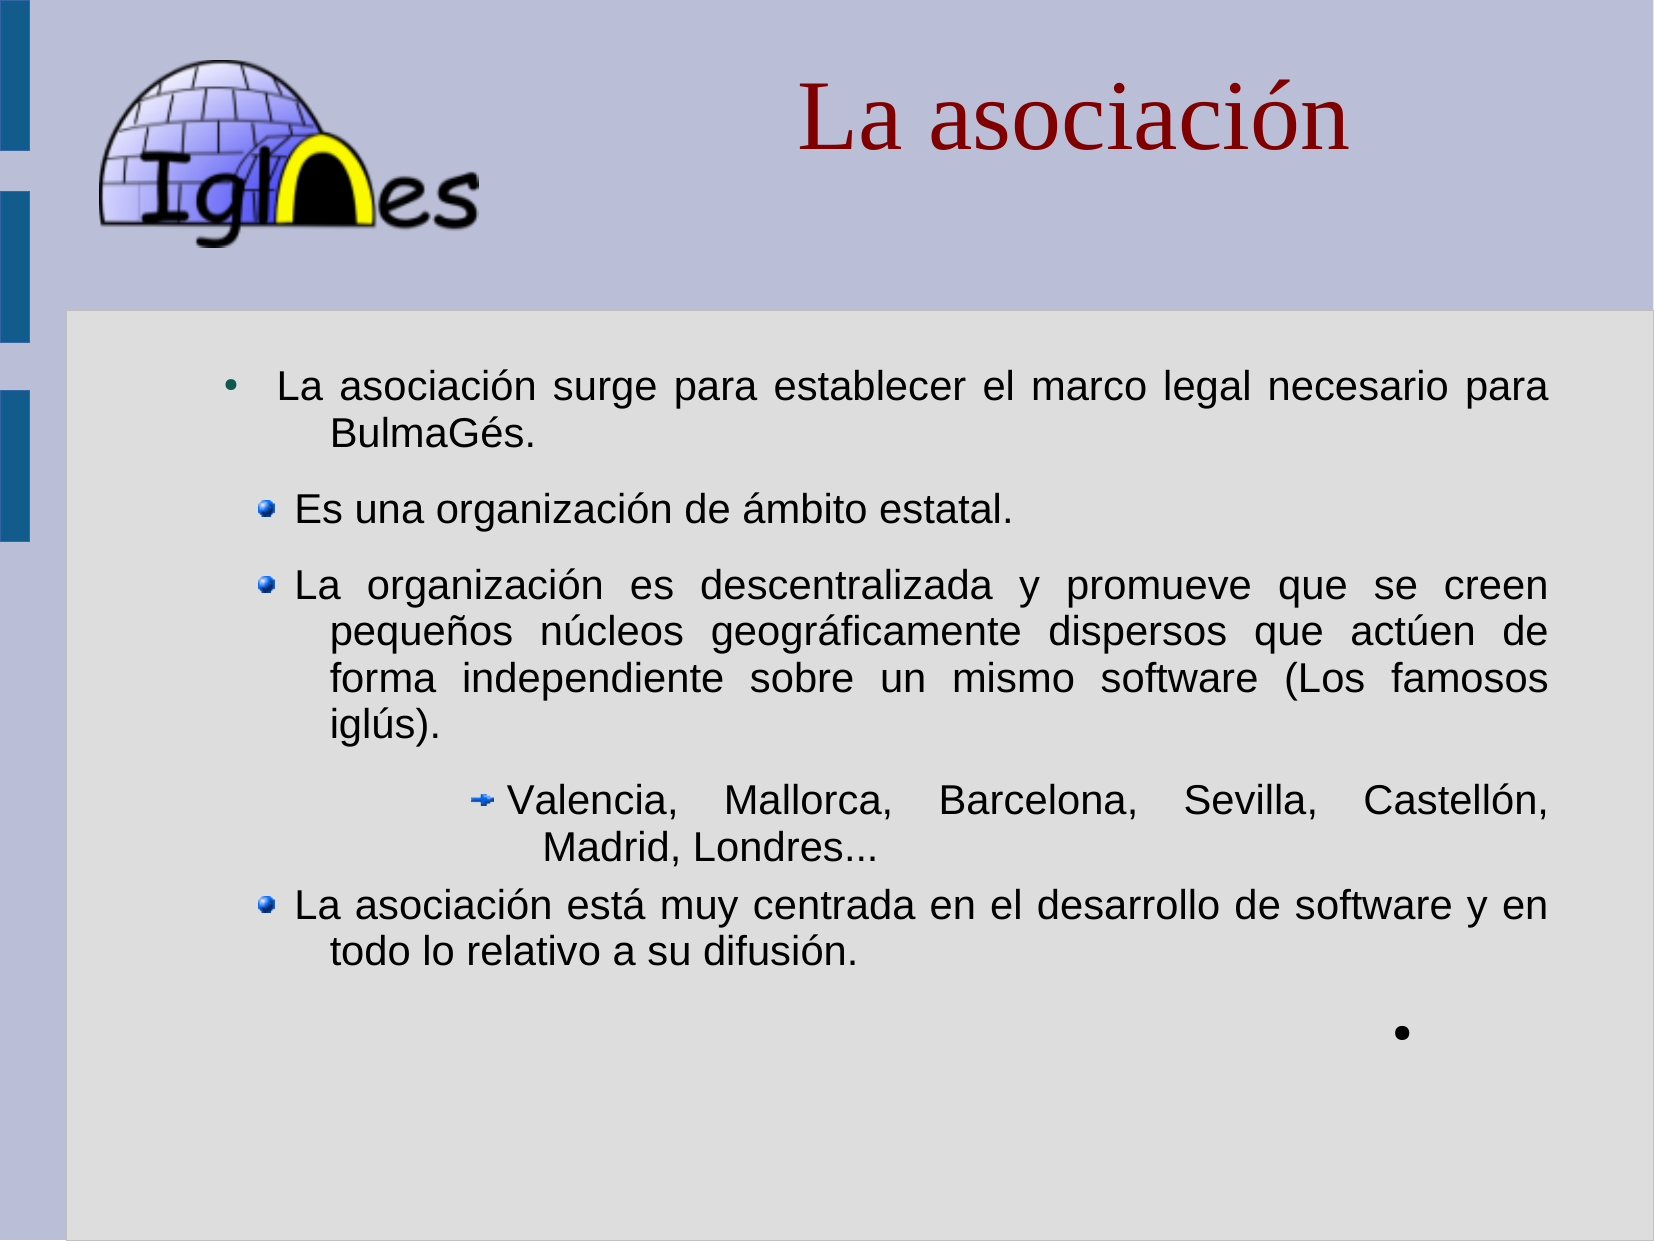

La asociación
# La asociación surge para establecer el marco legal necesario para BulmaGés.
Es una organización de ámbito estatal.
La organización es descentralizada y promueve que se creen pequeños núcleos geográficamente dispersos que actúen de forma independiente sobre un mismo software (Los famosos iglús).
Valencia, Mallorca, Barcelona, Sevilla, Castellón, Madrid, Londres...
La asociación está muy centrada en el desarrollo de software y en todo lo relativo a su difusión.